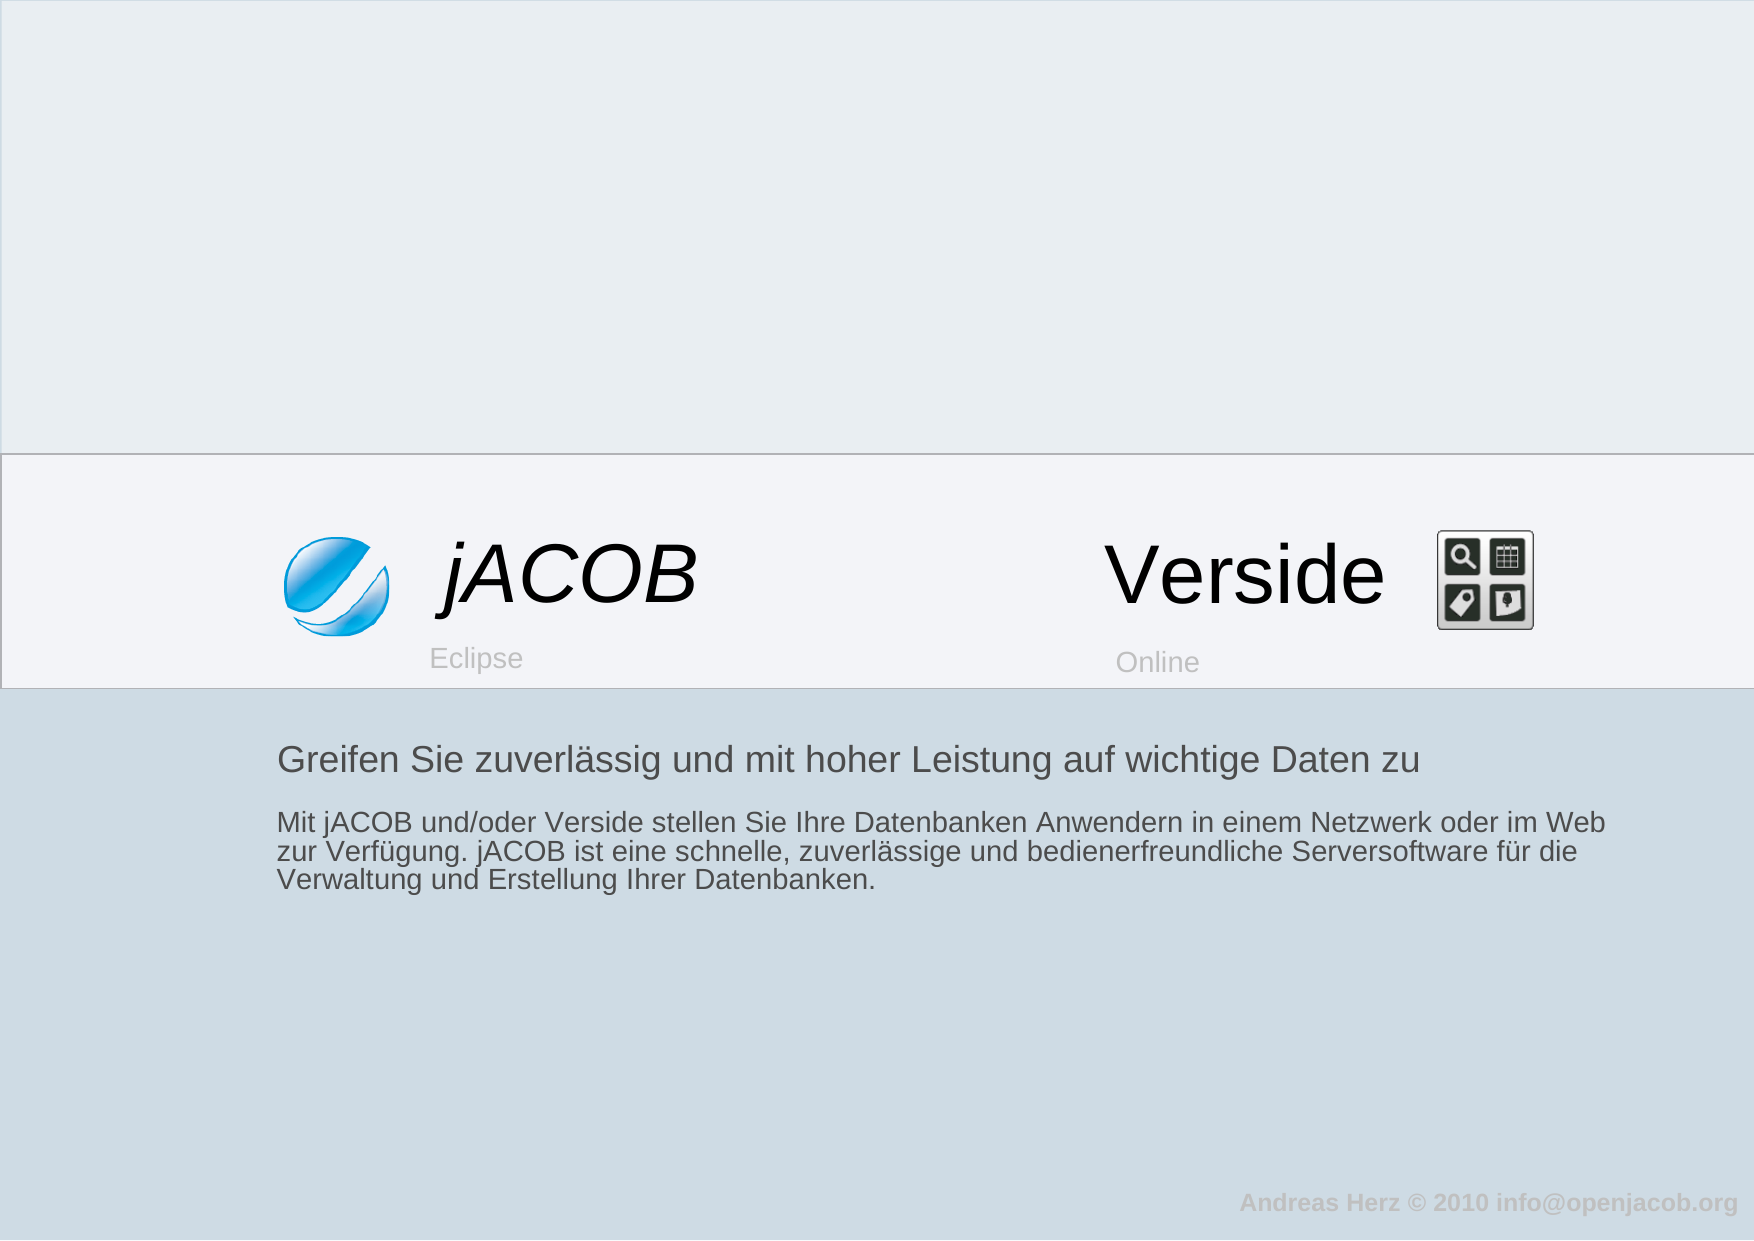

jACOB
Verside
Eclipse
Online
Greifen Sie zuverlässig und mit hoher Leistung auf wichtige Daten zu
Mit jACOB und/oder Verside stellen Sie Ihre Datenbanken Anwendern in einem Netzwerk oder im Web zur Verfügung. jACOB ist eine schnelle, zuverlässige und bedienerfreundliche Serversoftware für die Verwaltung und Erstellung Ihrer Datenbanken.
Andreas Herz © 2010 info@openjacob.org